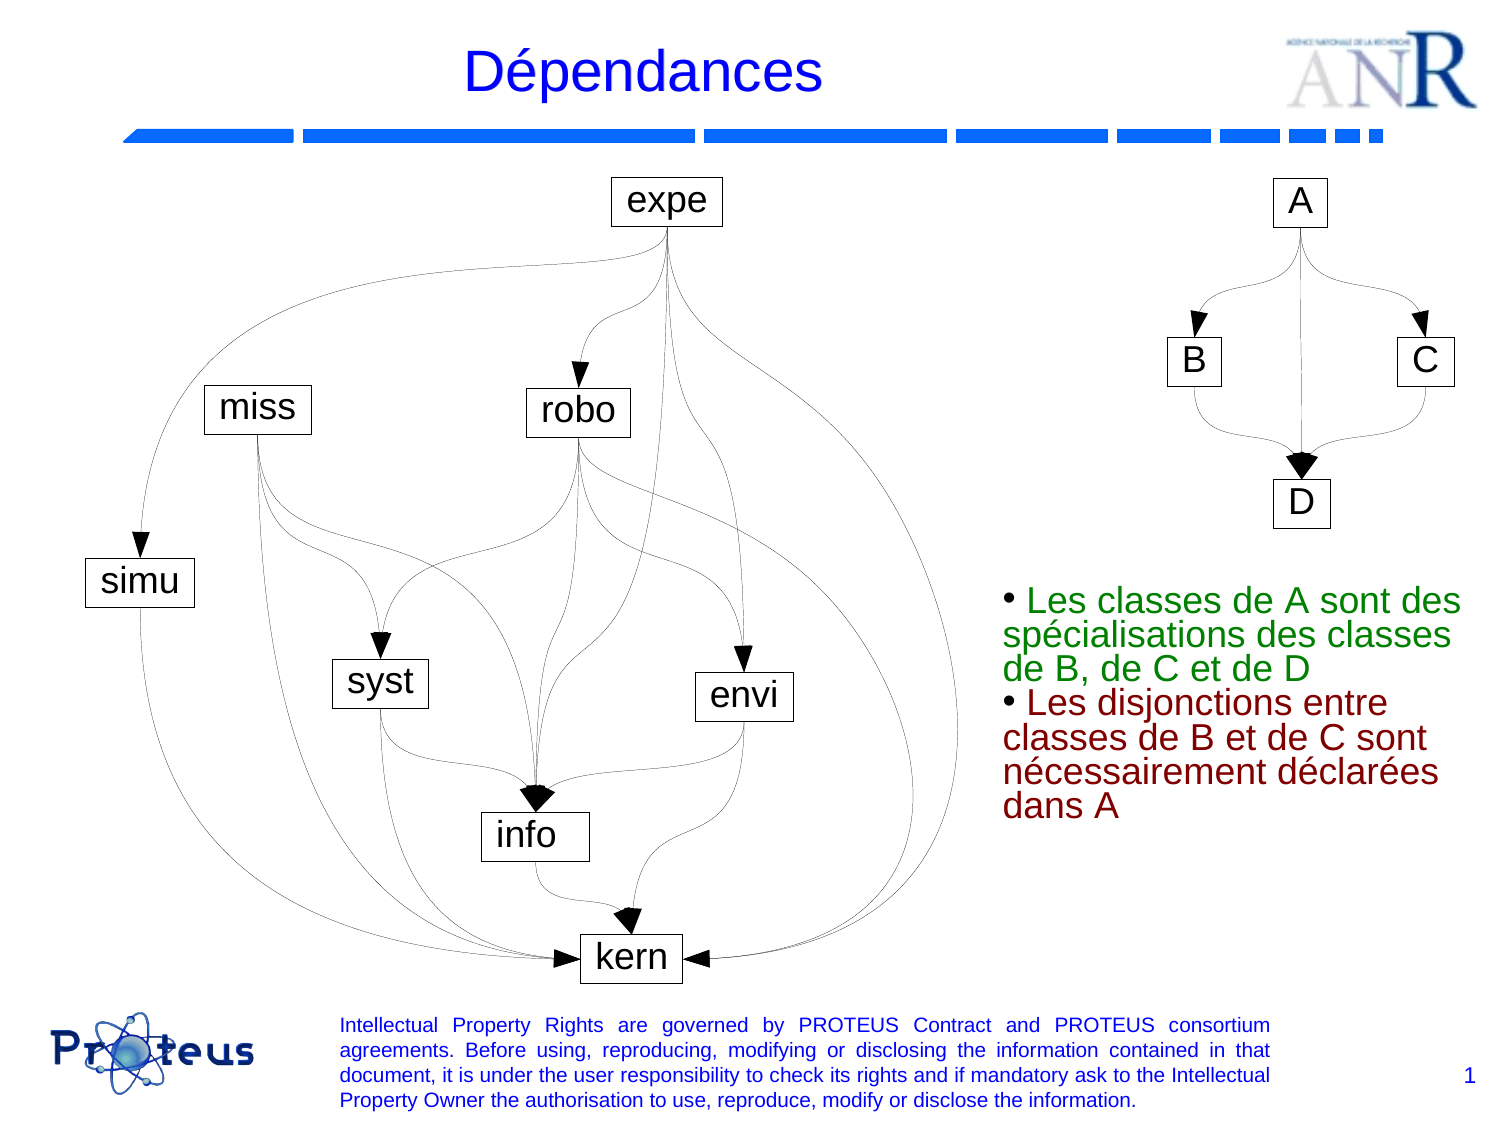

# Dépendances
expe
A
B
C
miss
robo
D
simu
 Les classes de A sont des spécialisations des classes de B, de C et de D
 Les disjonctions entre classes de B et de C sont nécessairement déclarées dans A
syst
envi
info
kern
1